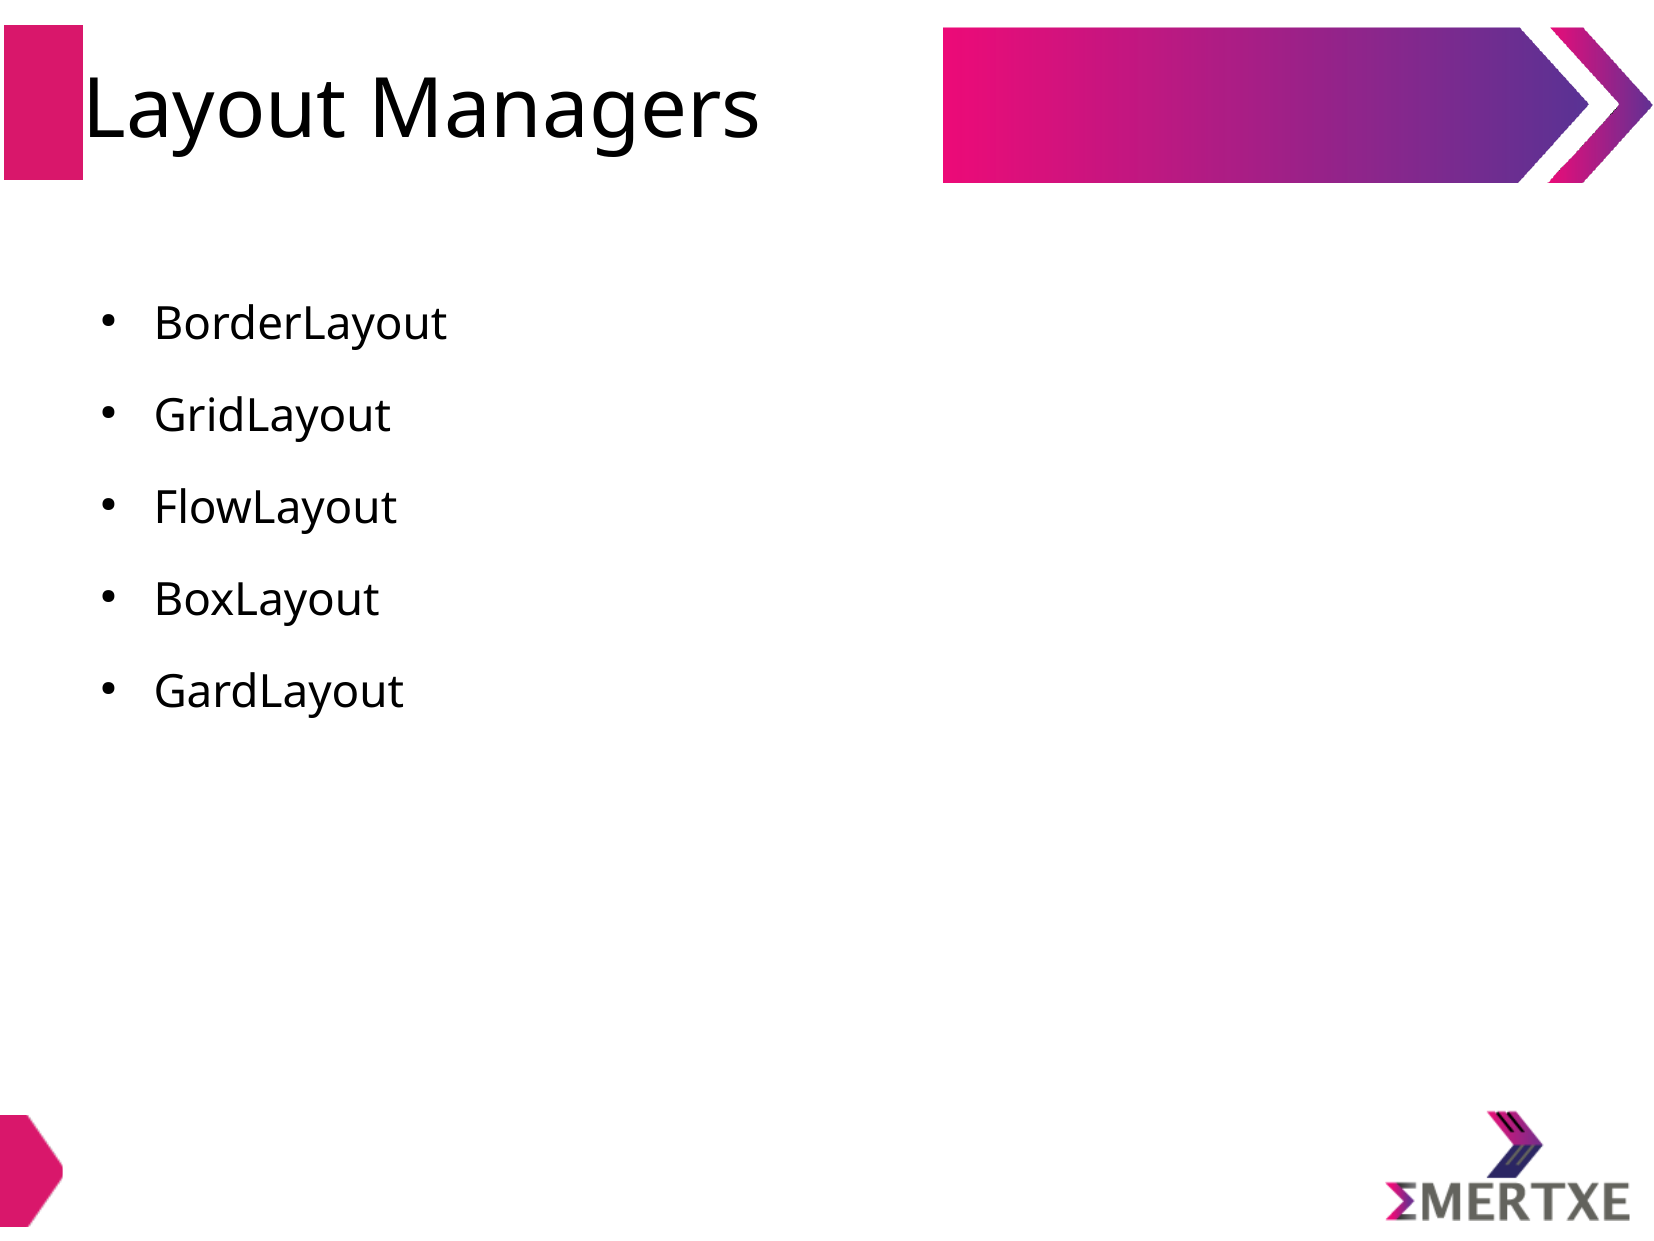

# Layout Managers
BorderLayout
GridLayout
FlowLayout
BoxLayout
GardLayout